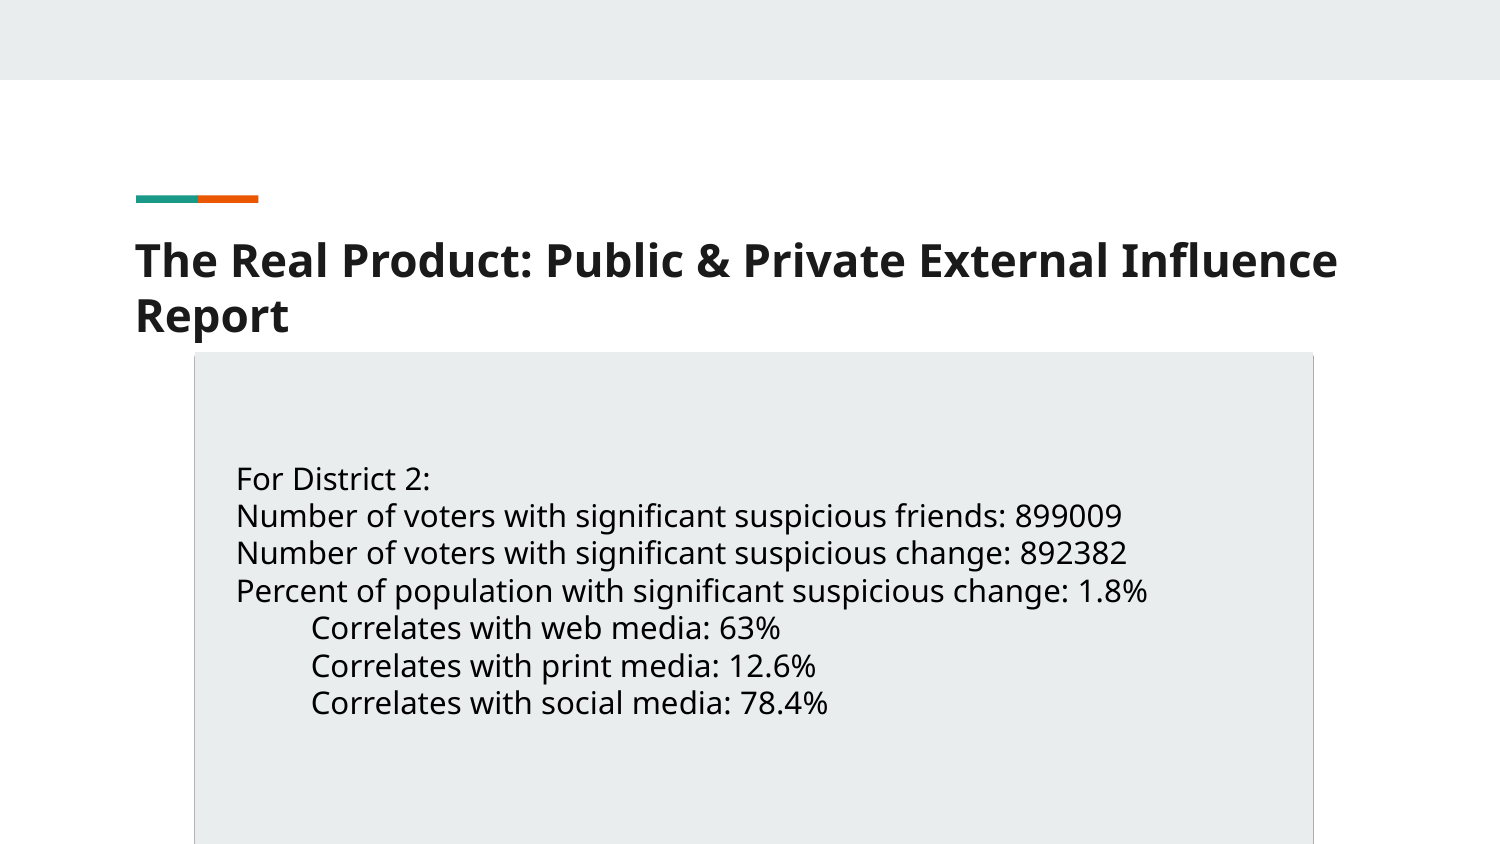

# The Real Product: Public & Private External Influence Report
For District 2:
Number of voters with significant suspicious friends: 899009
Number of voters with significant suspicious change: 892382
Percent of population with significant suspicious change: 1.8%
	Correlates with web media: 63%
	Correlates with print media: 12.6%
	Correlates with social media: 78.4%